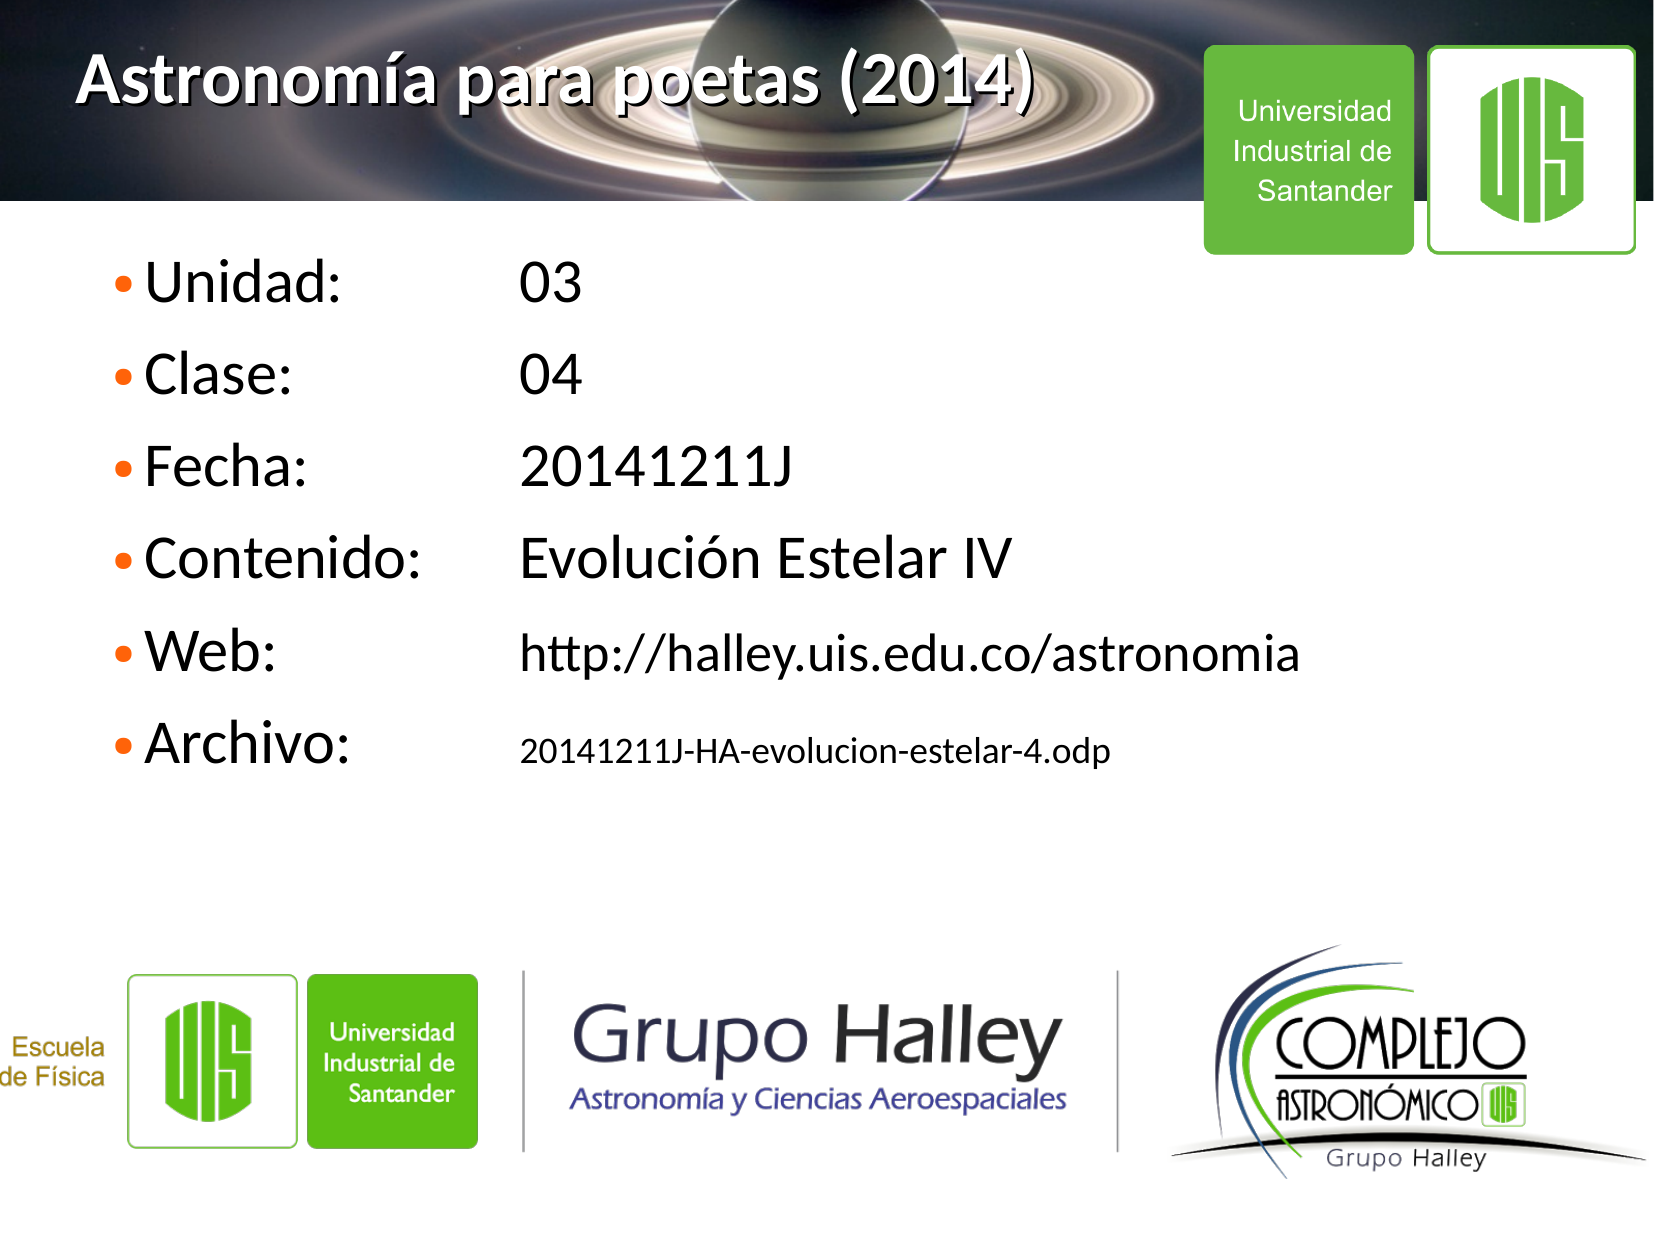

# Astronomía para poetas (2014)
Unidad:			03
Clase:				04
Fecha:			20141211J
Contenido:		Evolución Estelar IV
Web:				http://halley.uis.edu.co/astronomia
Archivo:			20141211J-HA-evolucion-estelar-4.odp